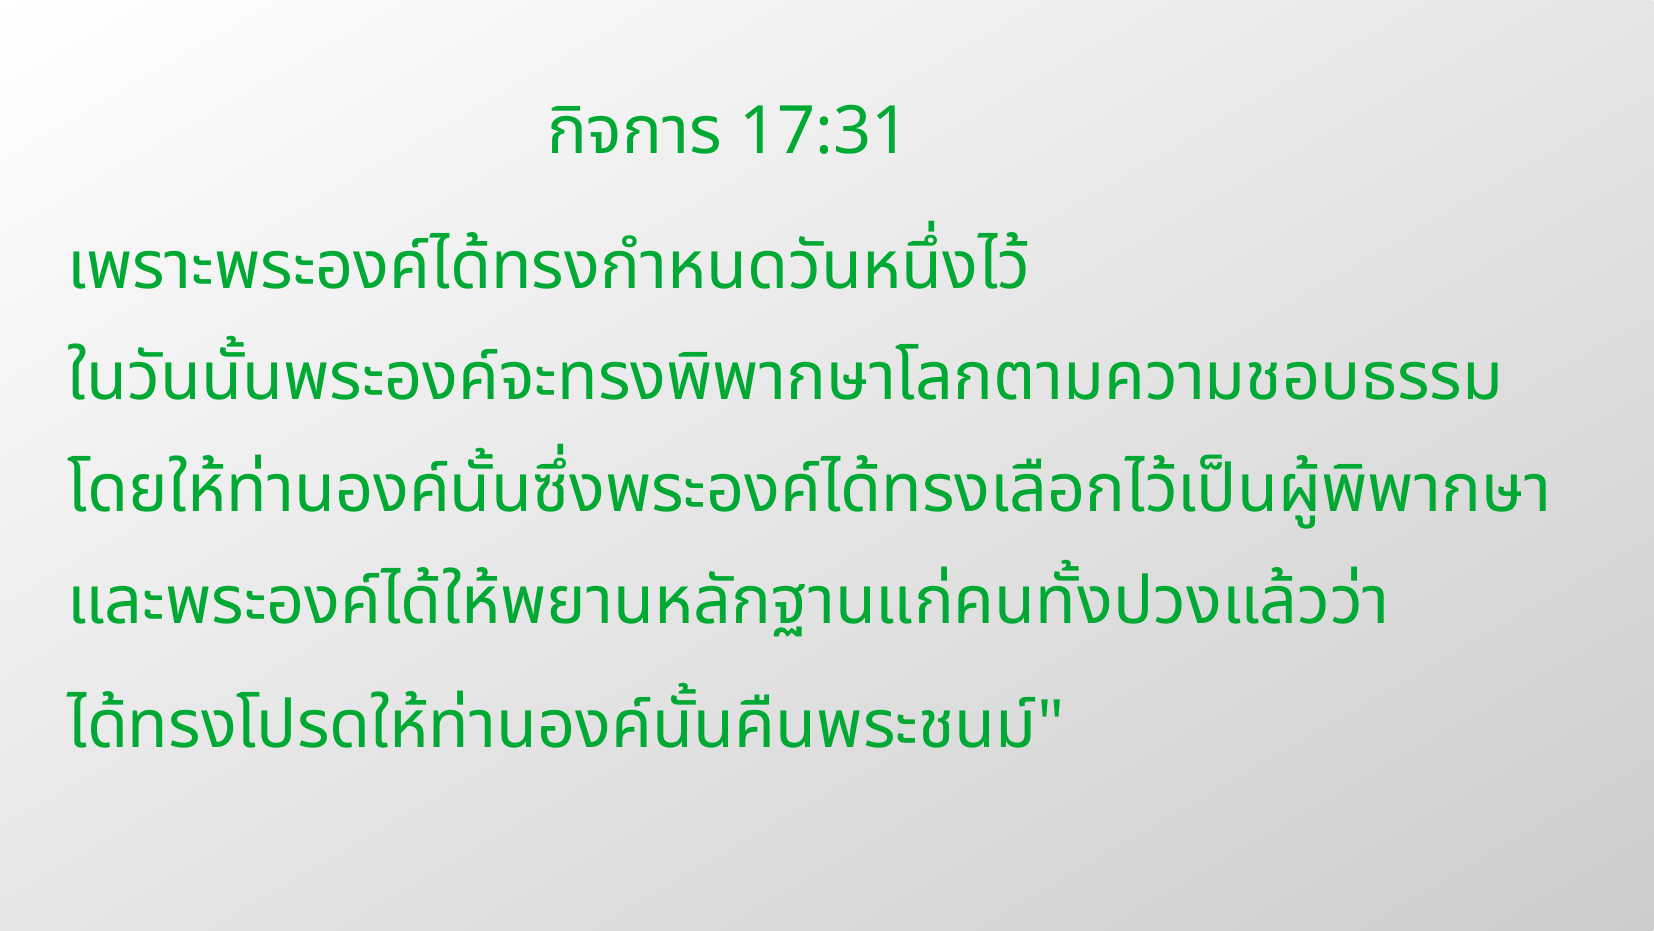

กิจการ 17:31
เพราะพระองค์ได้ทรงกำหนดวันหนึ่งไว้
ในวันนั้นพระองค์จะทรงพิพากษาโลกตามความชอบธรรม
โดยให้ท่านองค์นั้นซึ่งพระองค์ได้ทรงเลือกไว้เป็นผู้พิพากษา
และพระองค์ได้ให้พยานหลักฐานแก่คนทั้งปวงแล้วว่า
ได้ทรงโปรดให้ท่านองค์นั้นคืนพระชนม์"